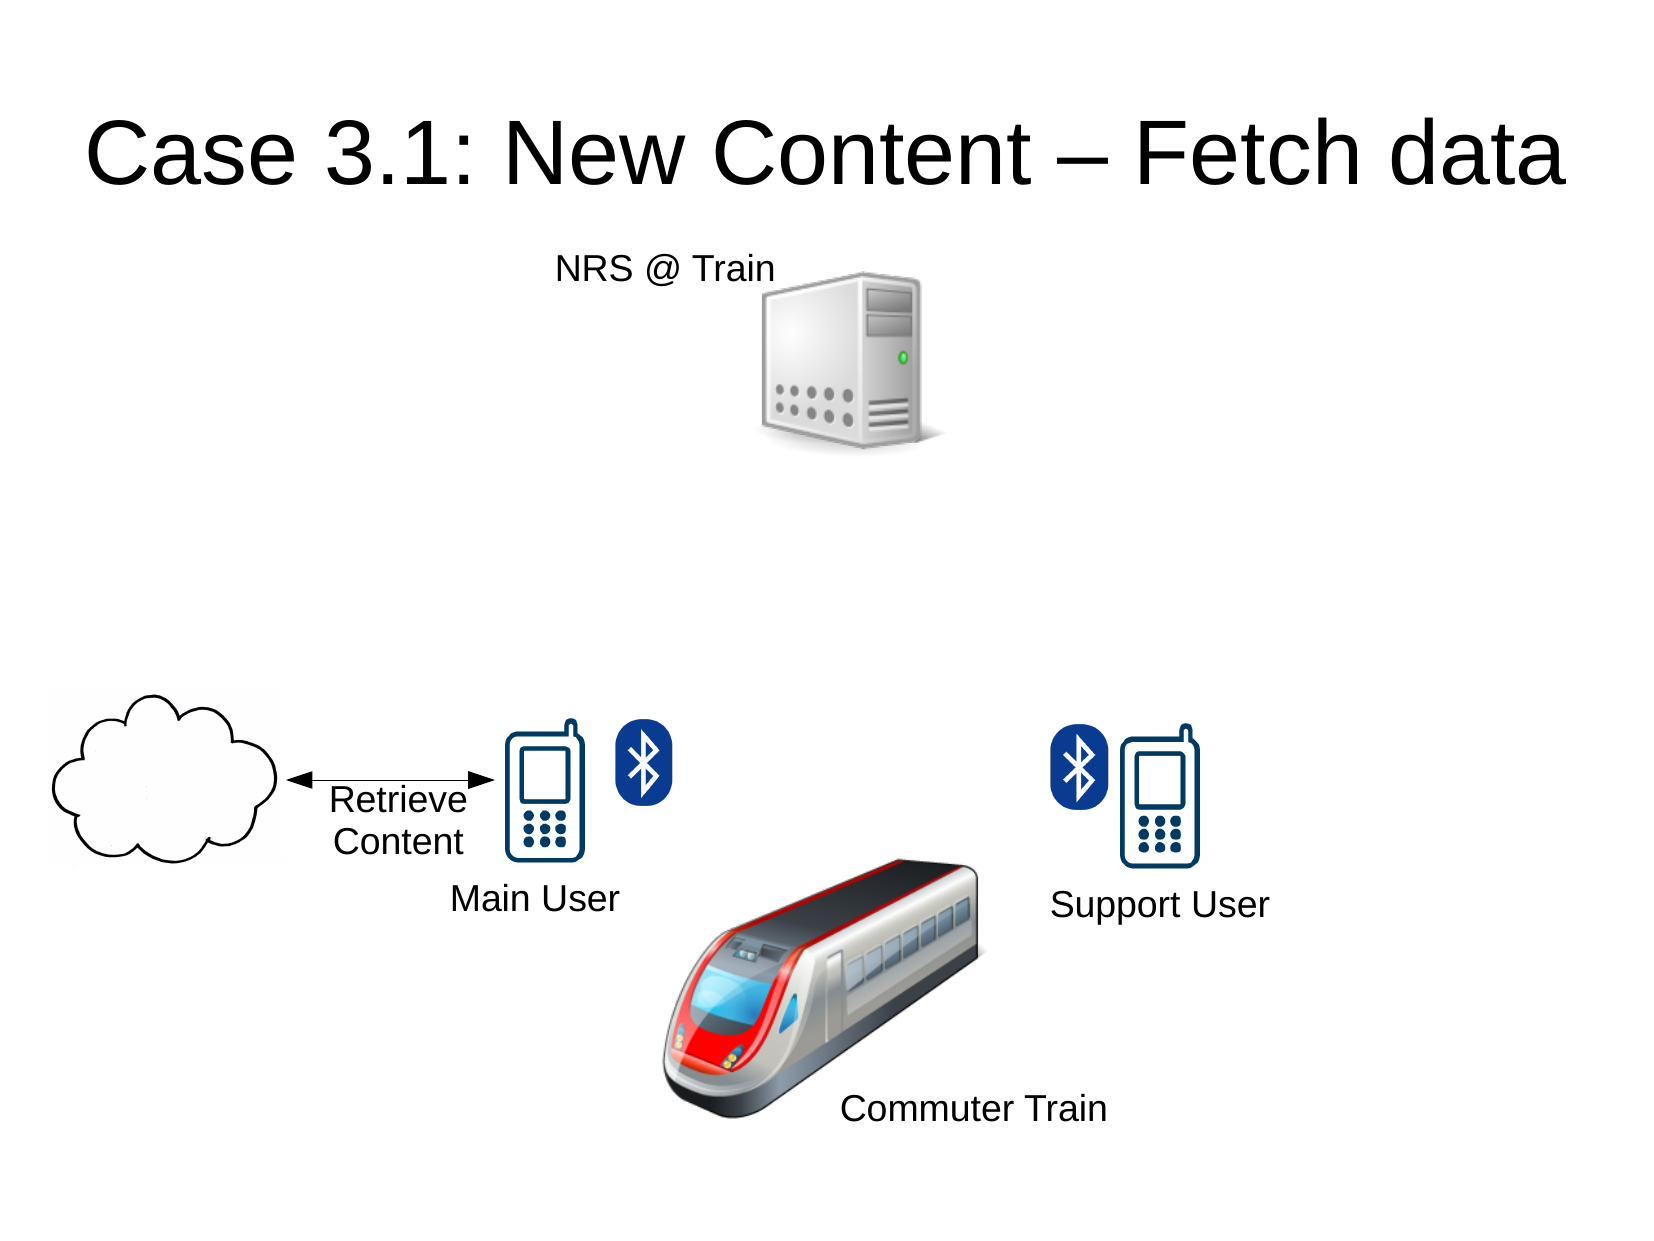

# Case 3.1: New Content – Fetch data
NRS @ Train
Retrieve Content
Main User
Support User
Commuter Train